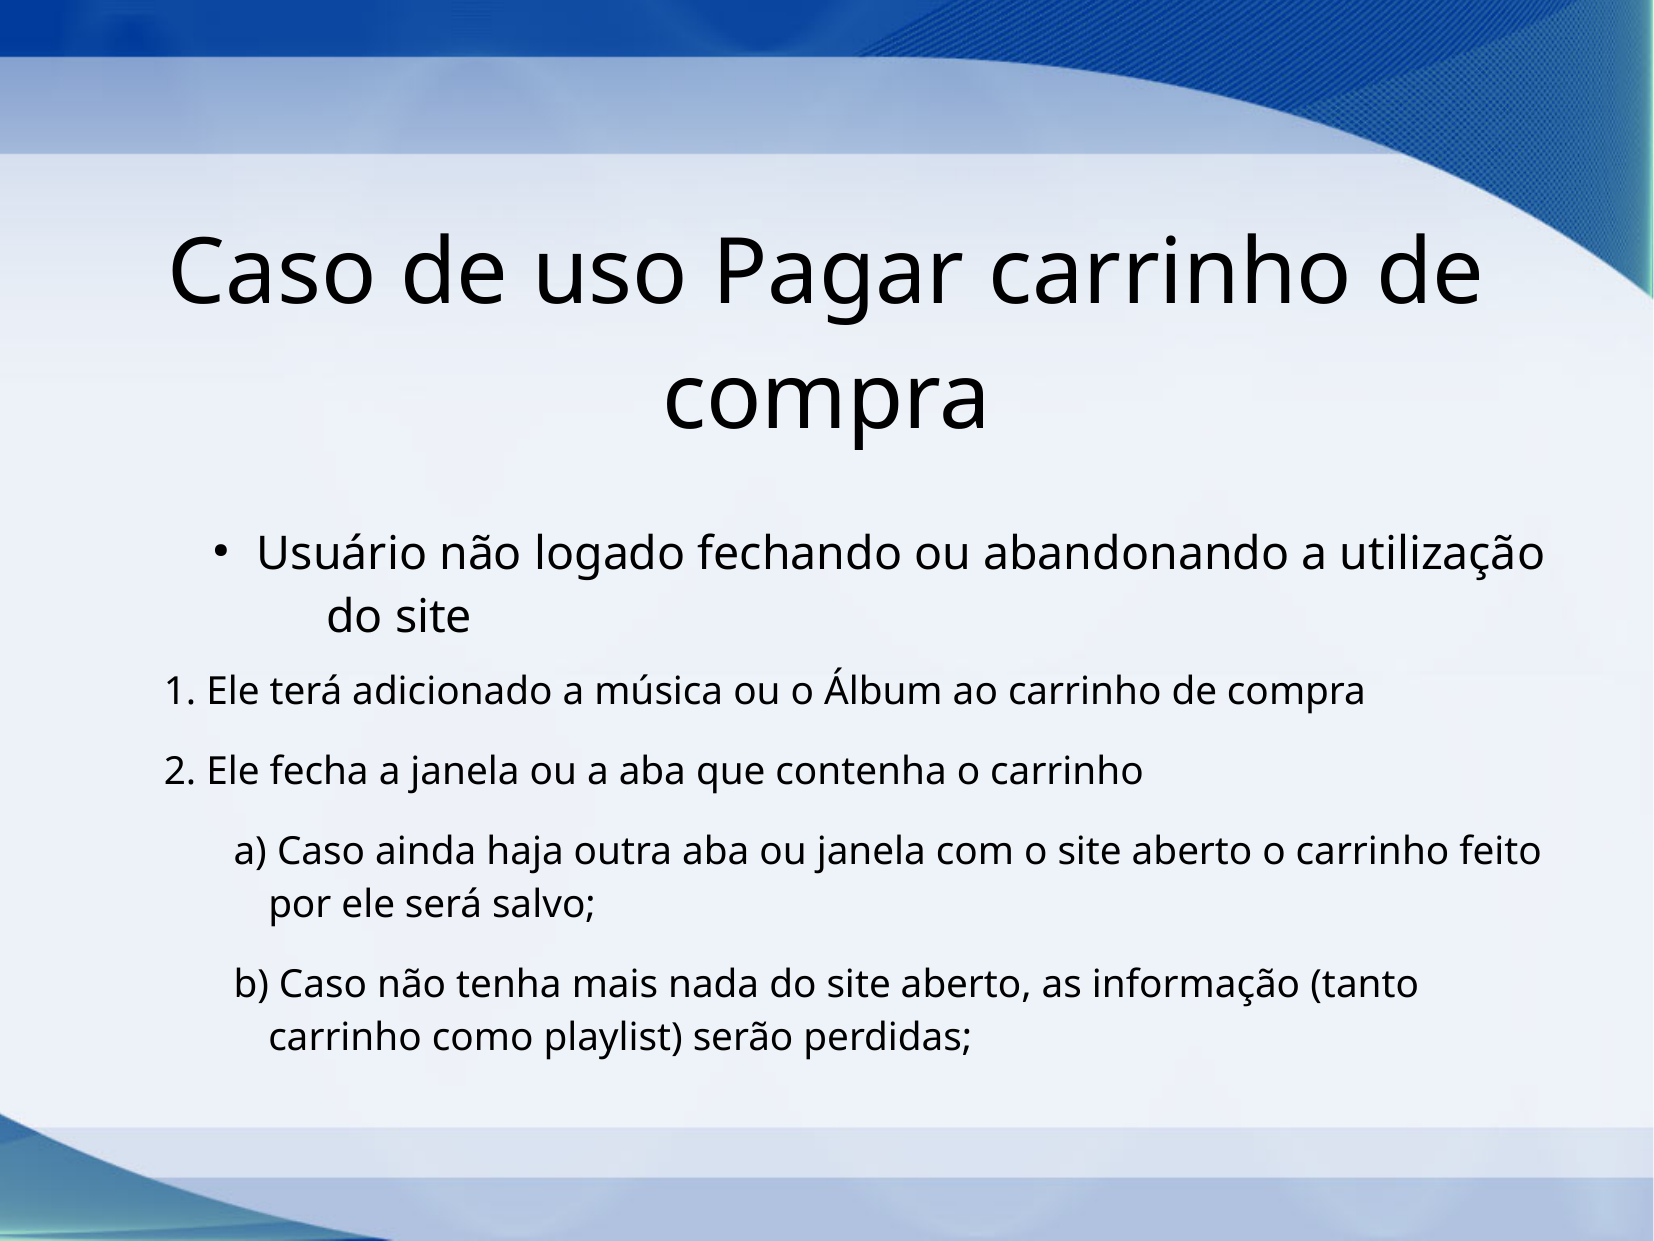

# Caso de uso Pagar carrinho de compra
Usuário não logado fechando ou abandonando a utilização do site
1. Ele terá adicionado a música ou o Álbum ao carrinho de compra
2. Ele fecha a janela ou a aba que contenha o carrinho
a) Caso ainda haja outra aba ou janela com o site aberto o carrinho feito por ele será salvo;
b) Caso não tenha mais nada do site aberto, as informação (tanto carrinho como playlist) serão perdidas;